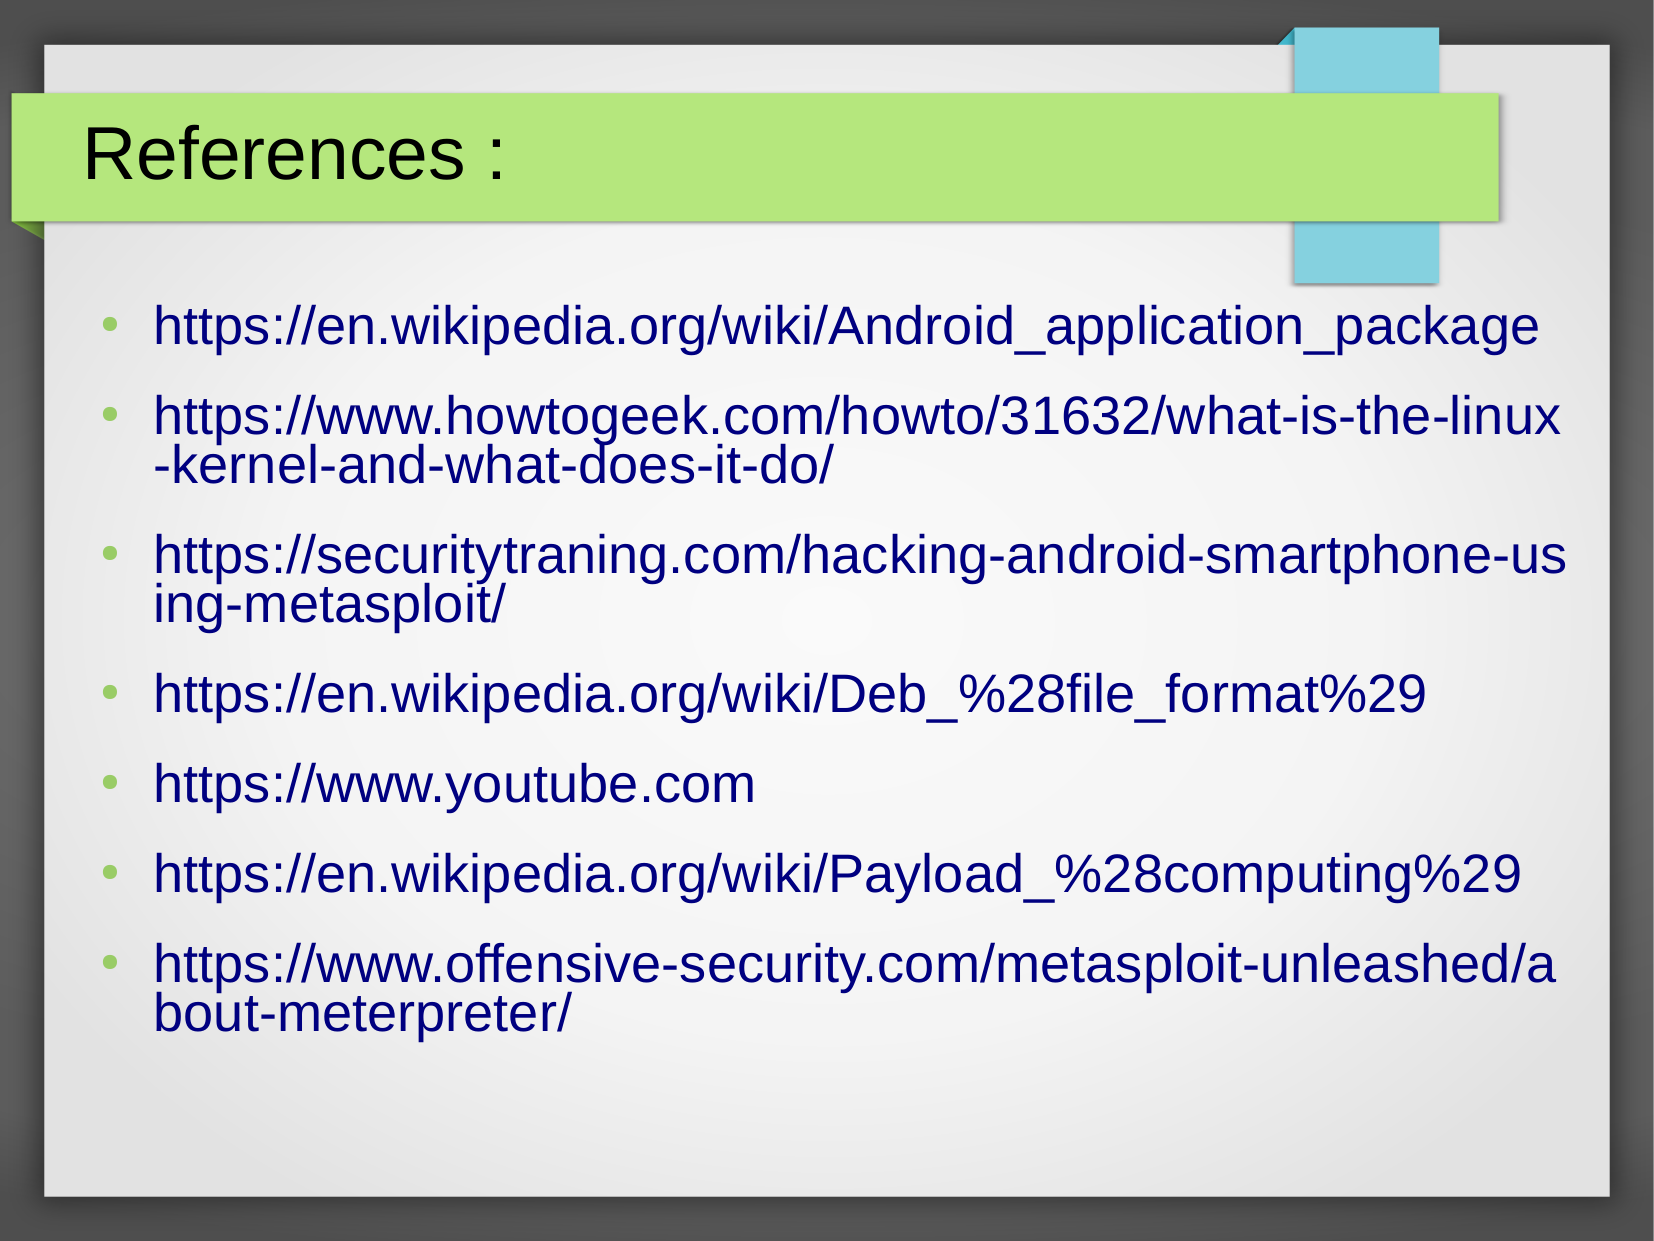

# References :
https://en.wikipedia.org/wiki/Android_application_package
https://www.howtogeek.com/howto/31632/what-is-the-linux-kernel-and-what-does-it-do/
https://securitytraning.com/hacking-android-smartphone-using-metasploit/
https://en.wikipedia.org/wiki/Deb_%28file_format%29
https://www.youtube.com
https://en.wikipedia.org/wiki/Payload_%28computing%29
https://www.offensive-security.com/metasploit-unleashed/about-meterpreter/